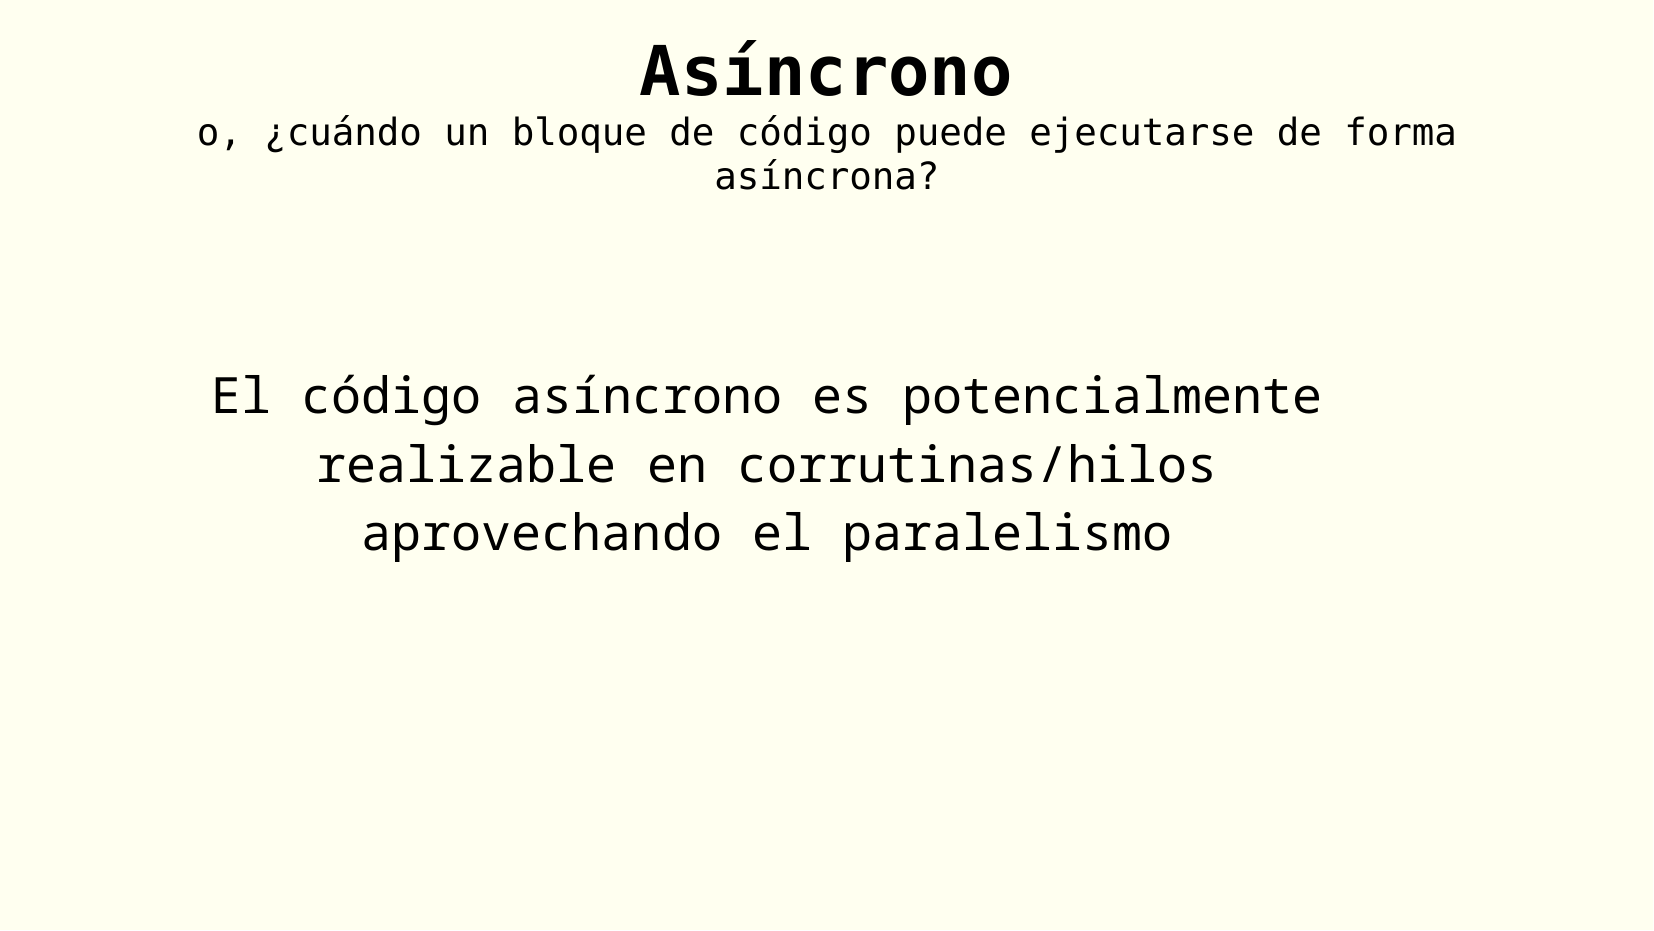

# Asíncrono o, ¿cuándo un bloque de código puede ejecutarse de forma asíncrona?
El código asíncrono es potencialmente realizable en corrutinas/hilos aprovechando el paralelismo